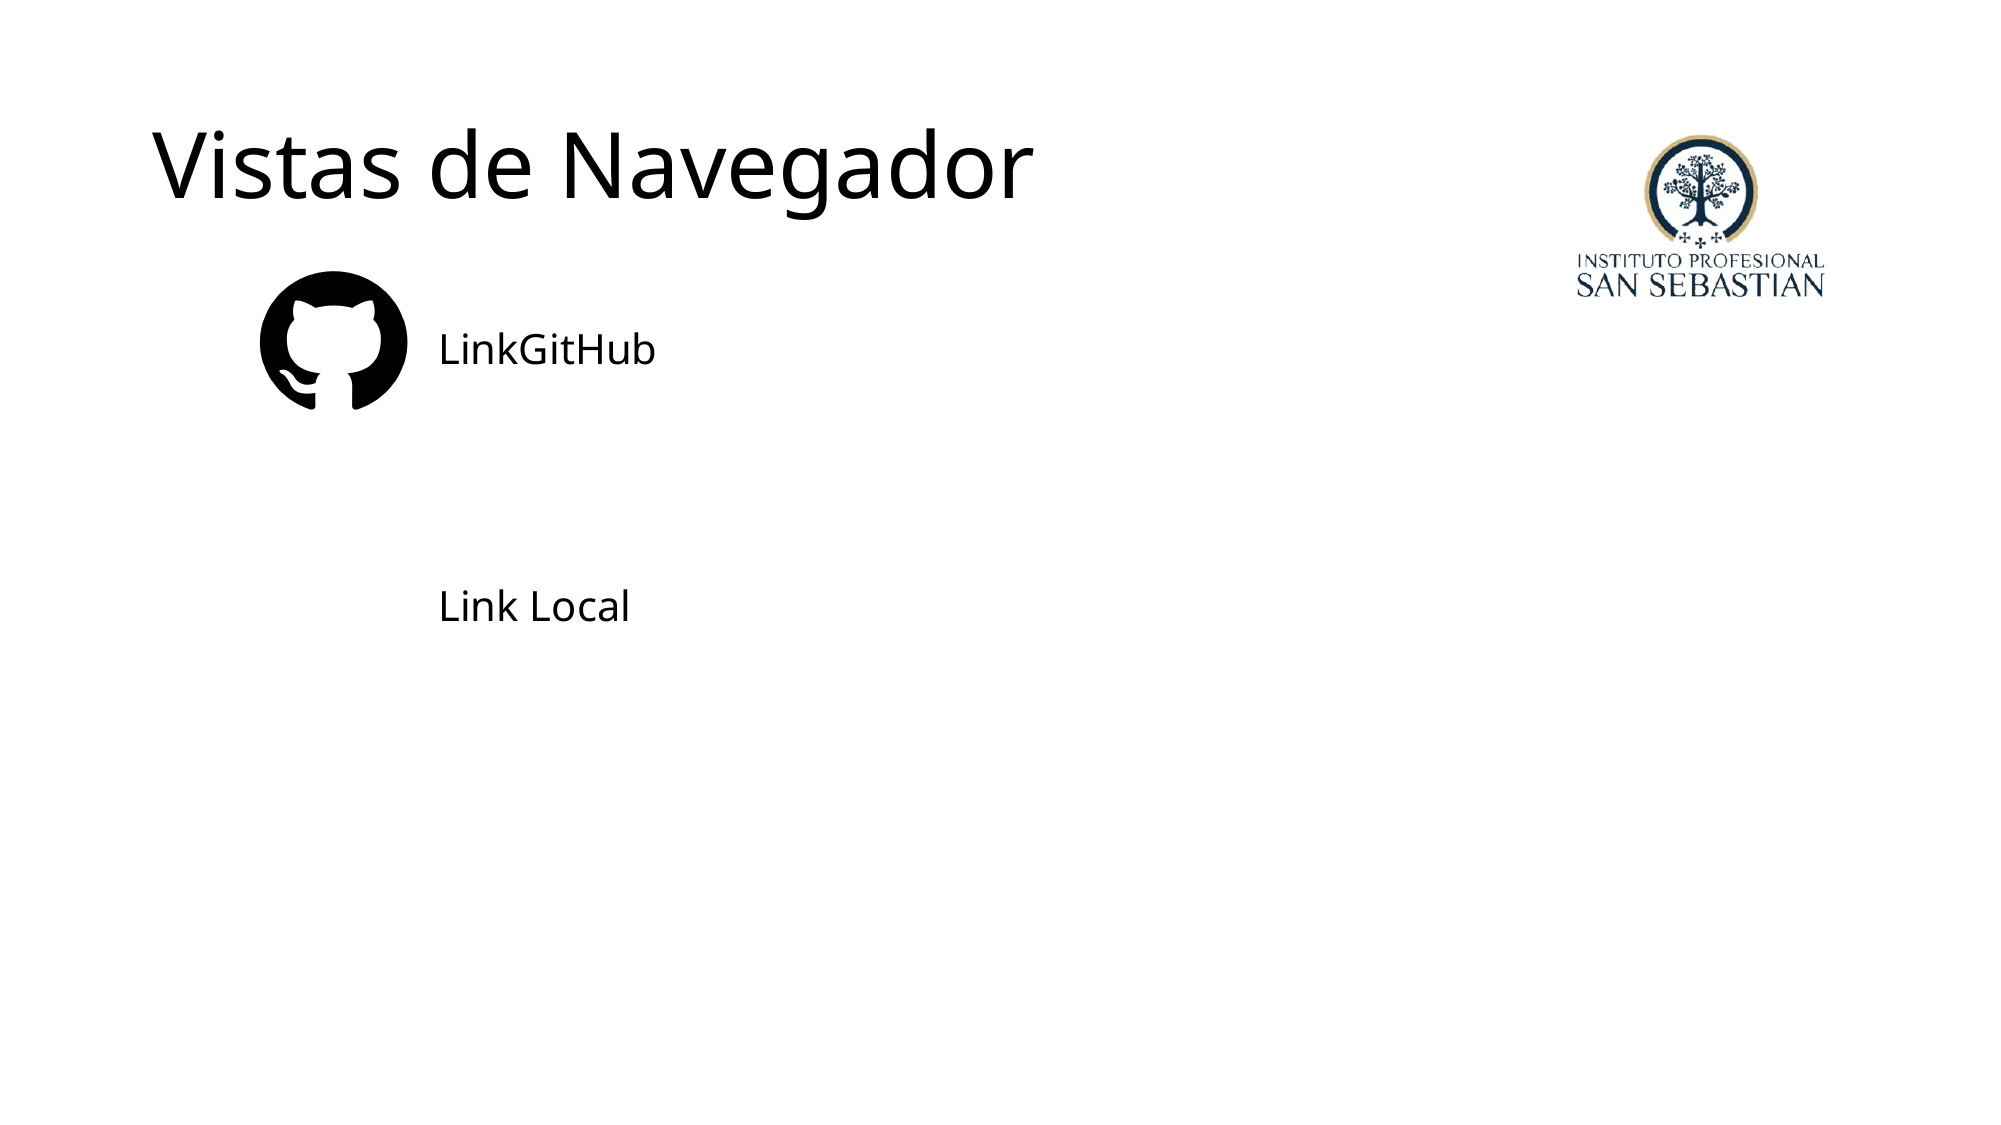

# Vistas de Navegador
LinkGitHub
Link Local